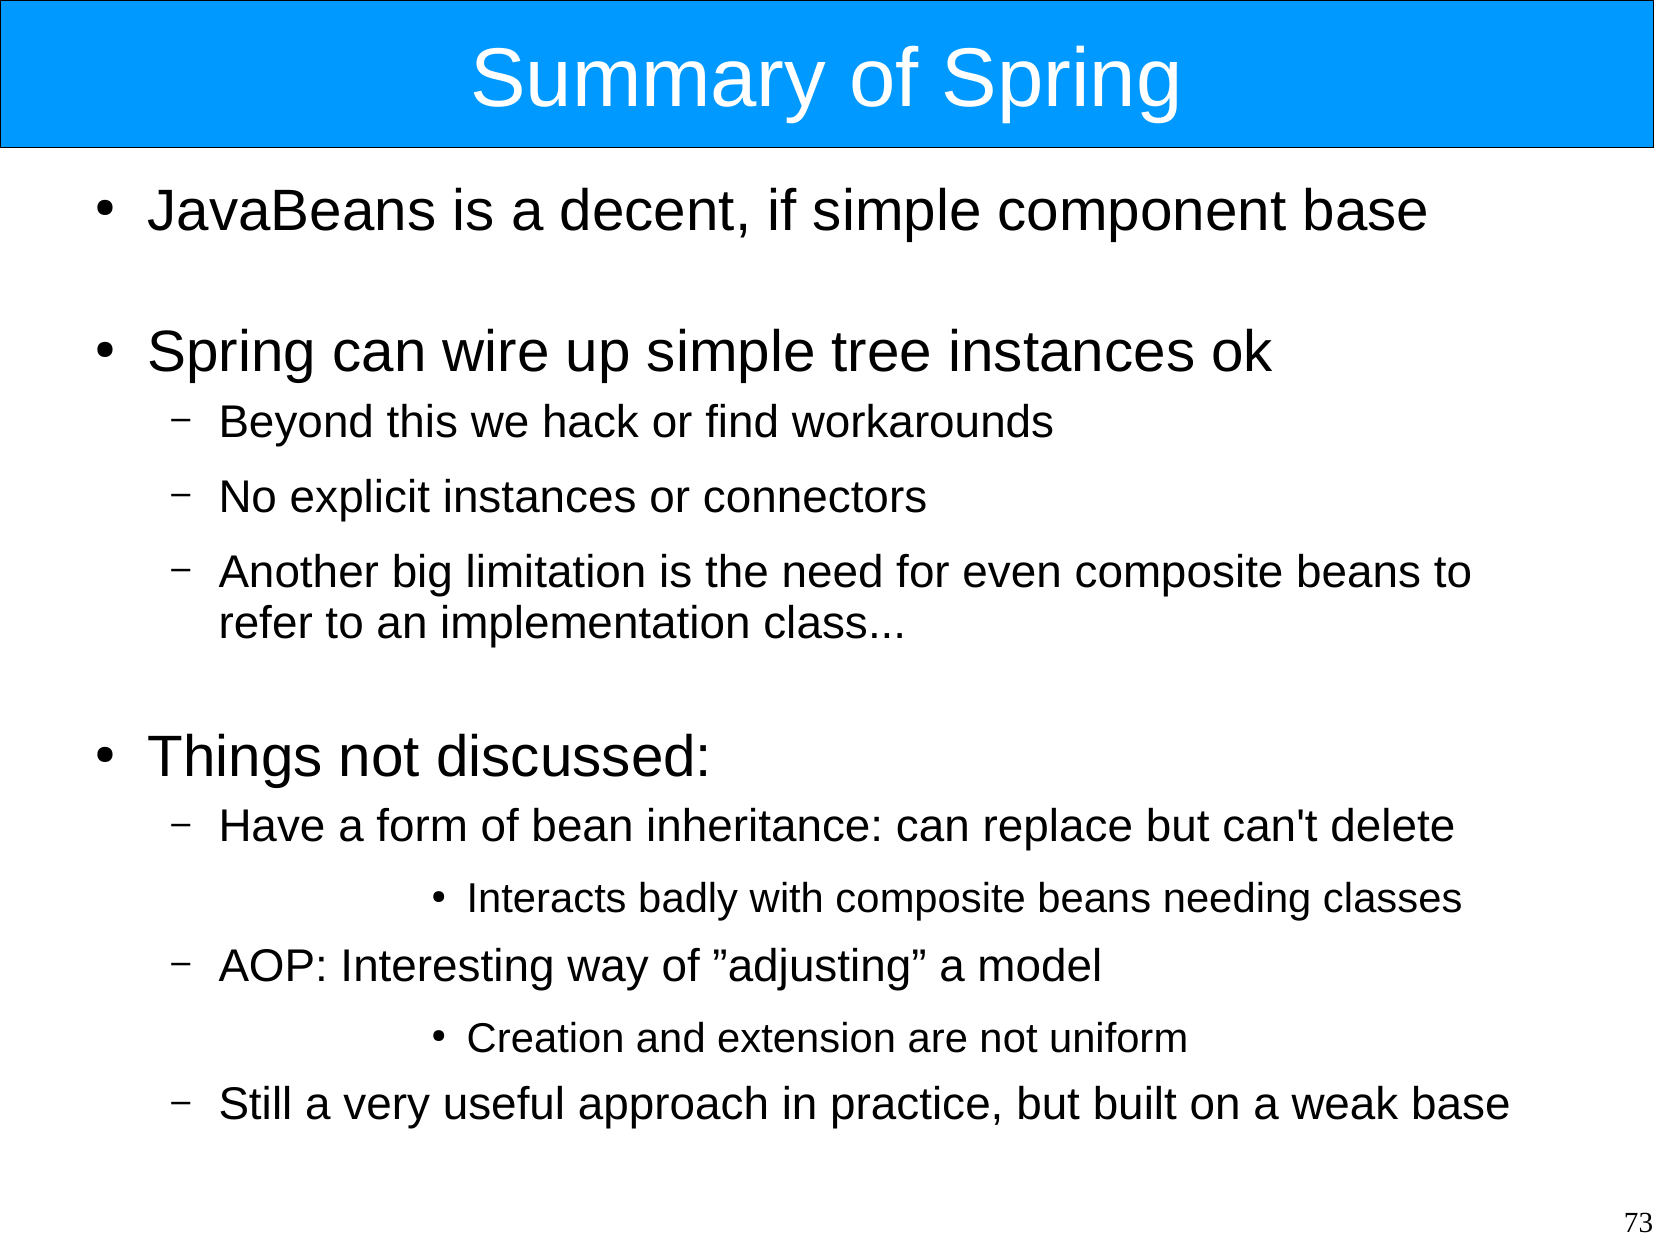

# Summary of Spring
JavaBeans is a decent, if simple component base
Spring can wire up simple tree instances ok
Beyond this we hack or find workarounds
No explicit instances or connectors
Another big limitation is the need for even composite beans to refer to an implementation class...
Things not discussed:
Have a form of bean inheritance: can replace but can't delete
Interacts badly with composite beans needing classes
AOP: Interesting way of ”adjusting” a model
Creation and extension are not uniform
Still a very useful approach in practice, but built on a weak base
73